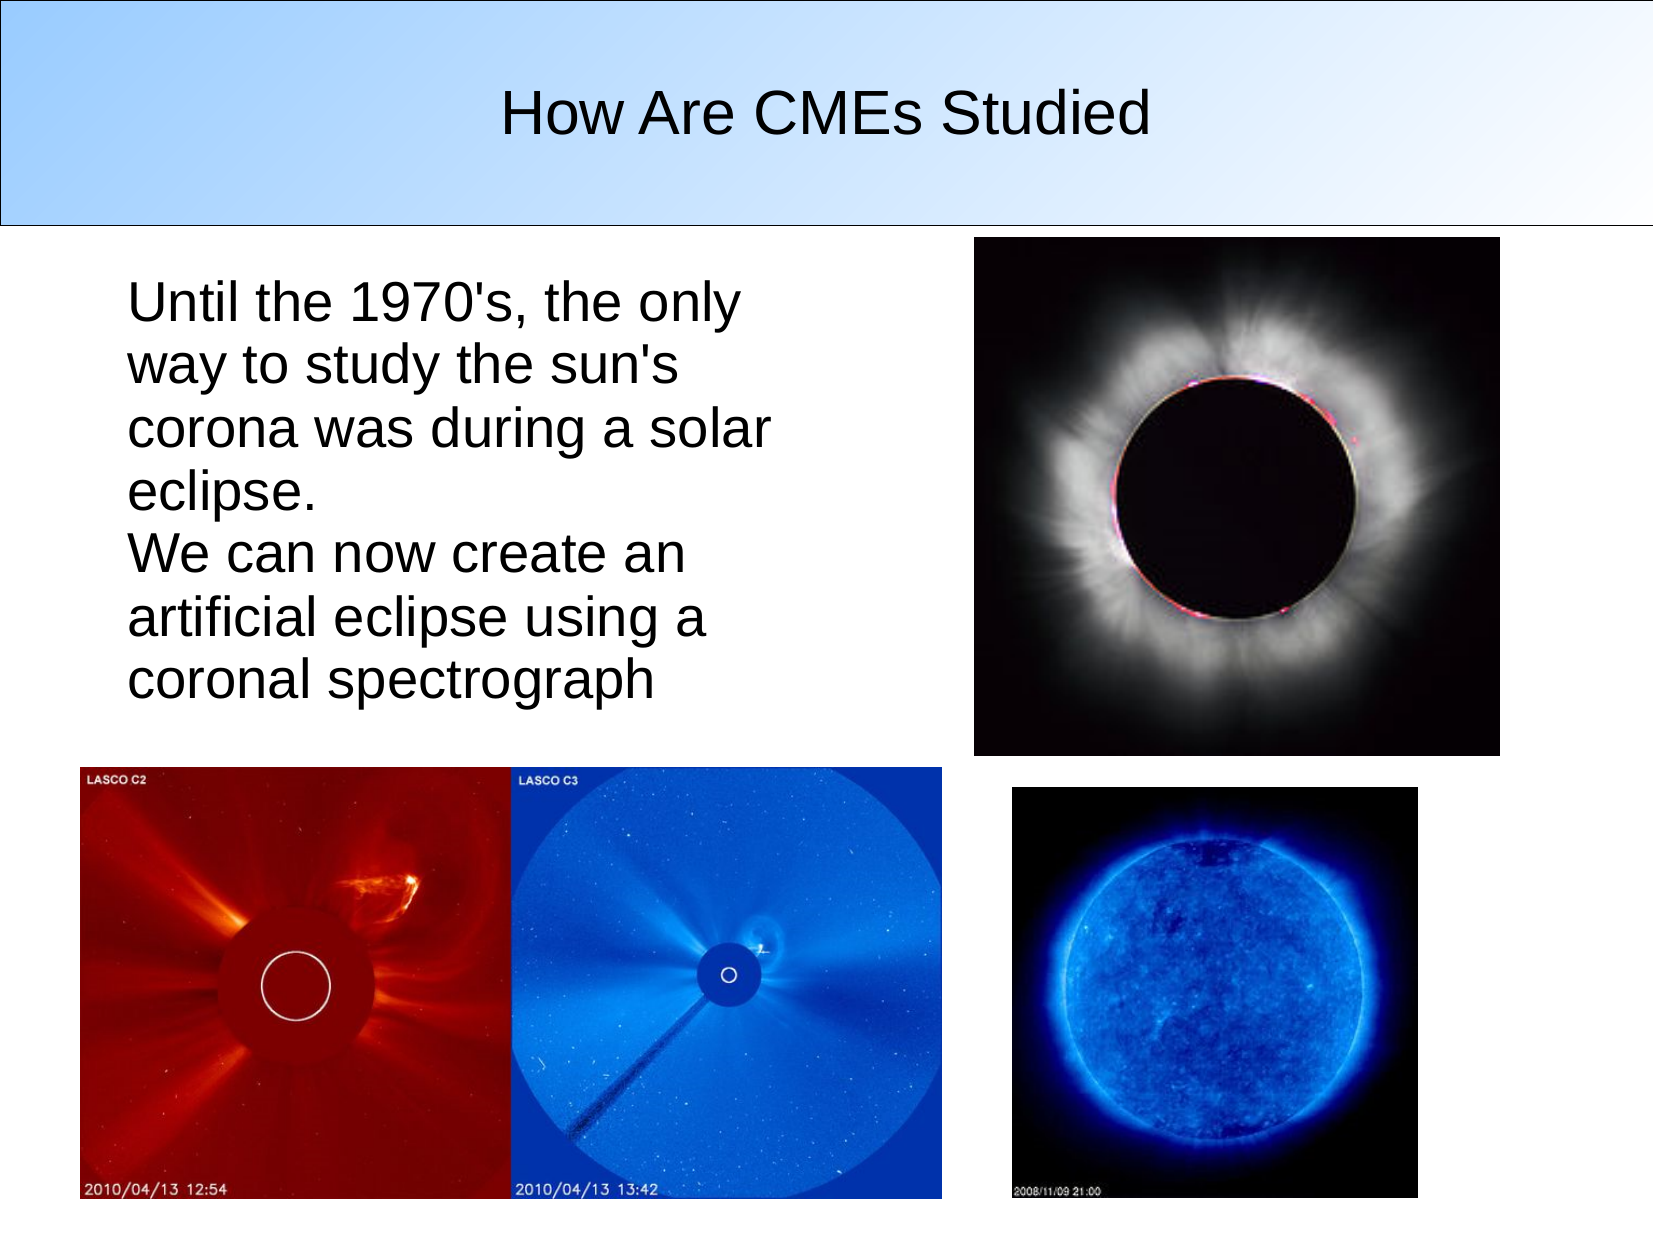

How Are CMEs Studied
Until the 1970's, the only way to study the sun's corona was during a solar eclipse.
We can now create an artificial eclipse using a coronal spectrograph